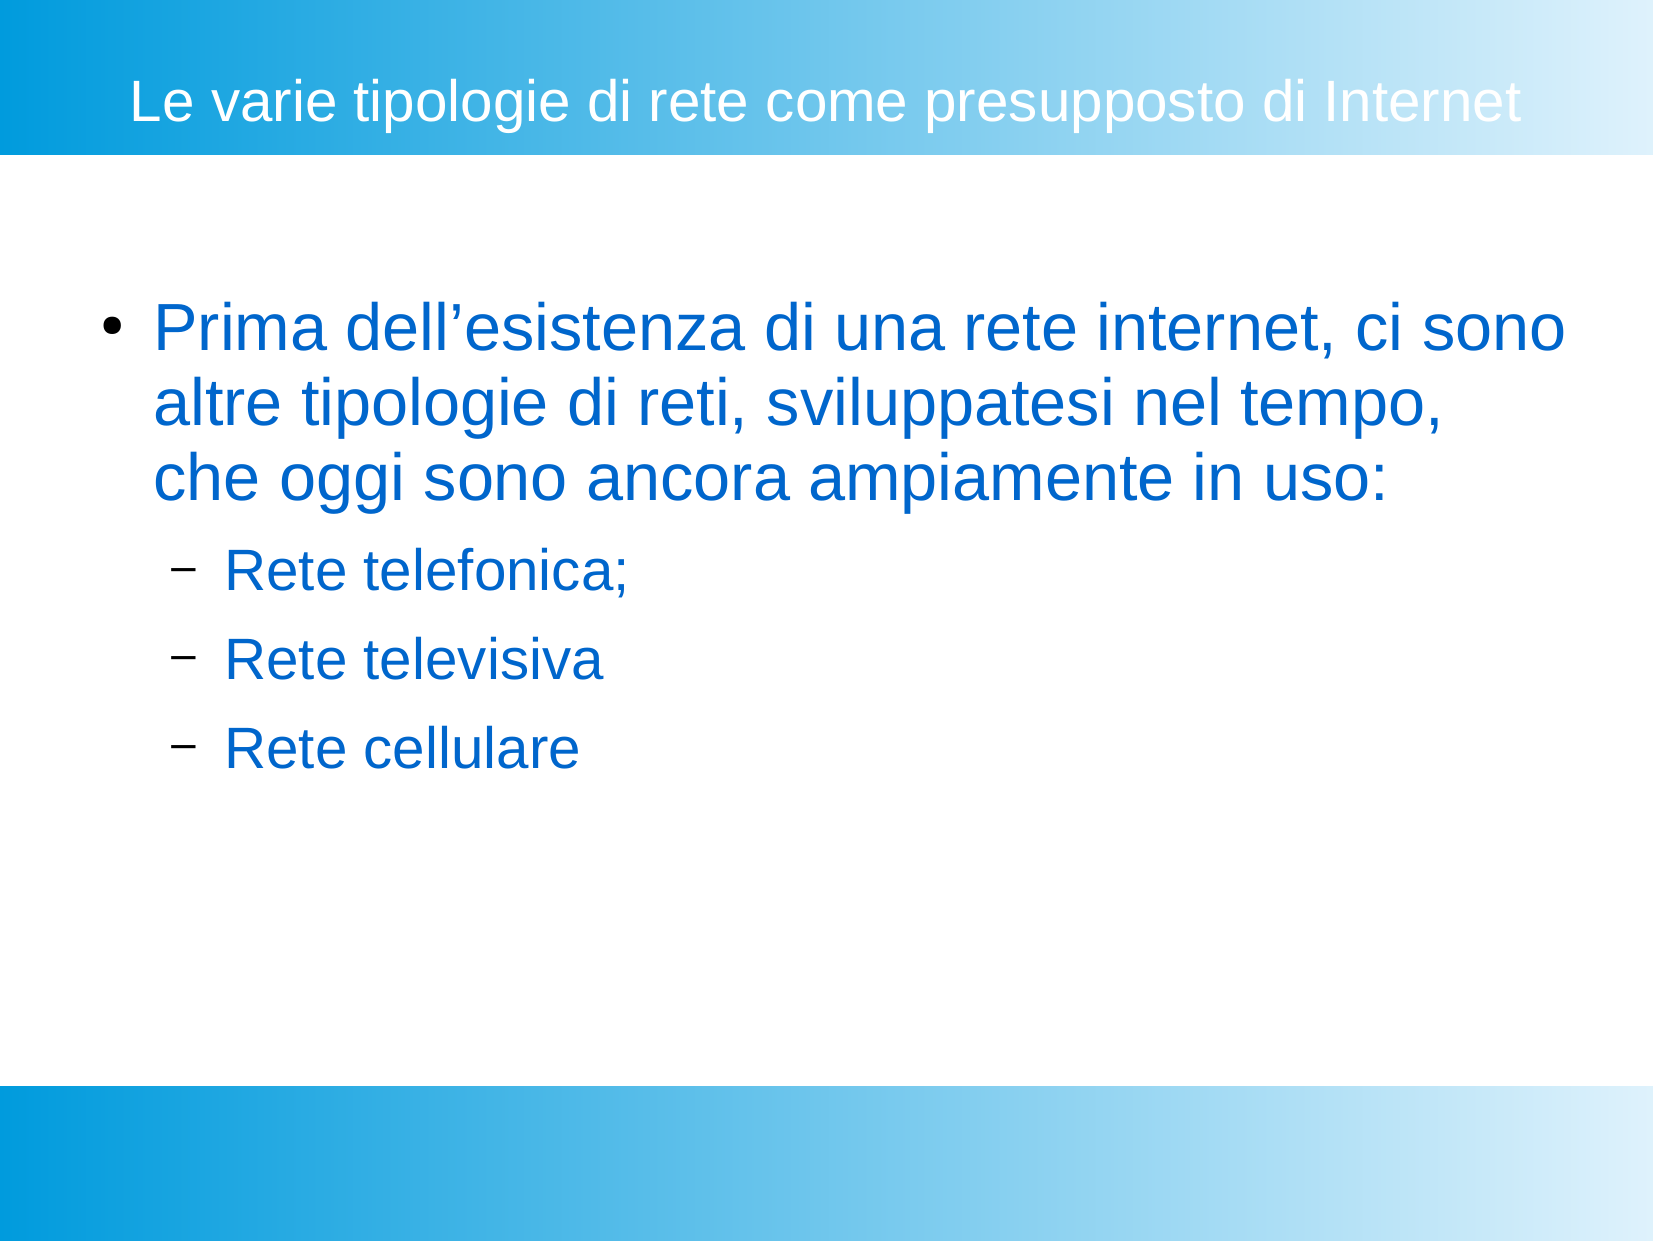

# Le varie tipologie di rete come presupposto di Internet
Prima dell’esistenza di una rete internet, ci sono altre tipologie di reti, sviluppatesi nel tempo, che oggi sono ancora ampiamente in uso:
Rete telefonica;
Rete televisiva
Rete cellulare